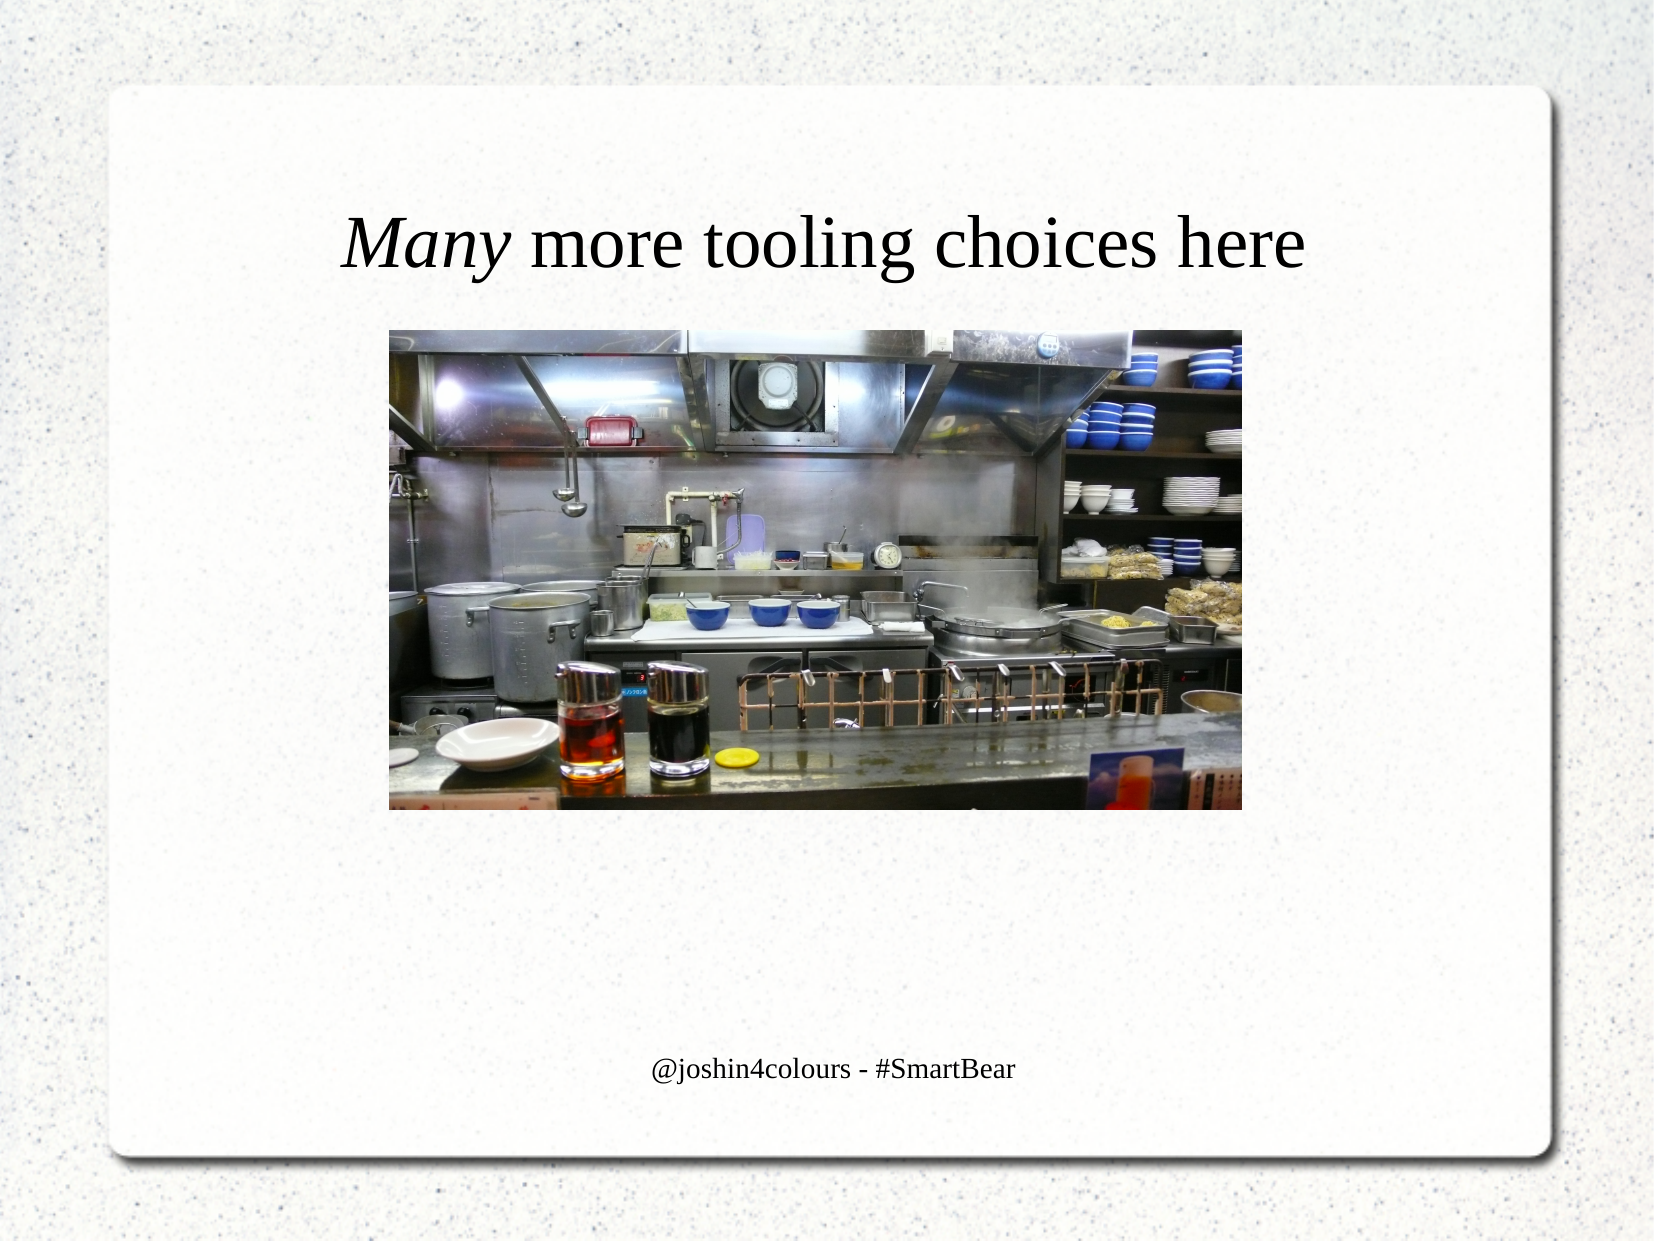

# Many more tooling choices here
@joshin4colours - #SmartBear